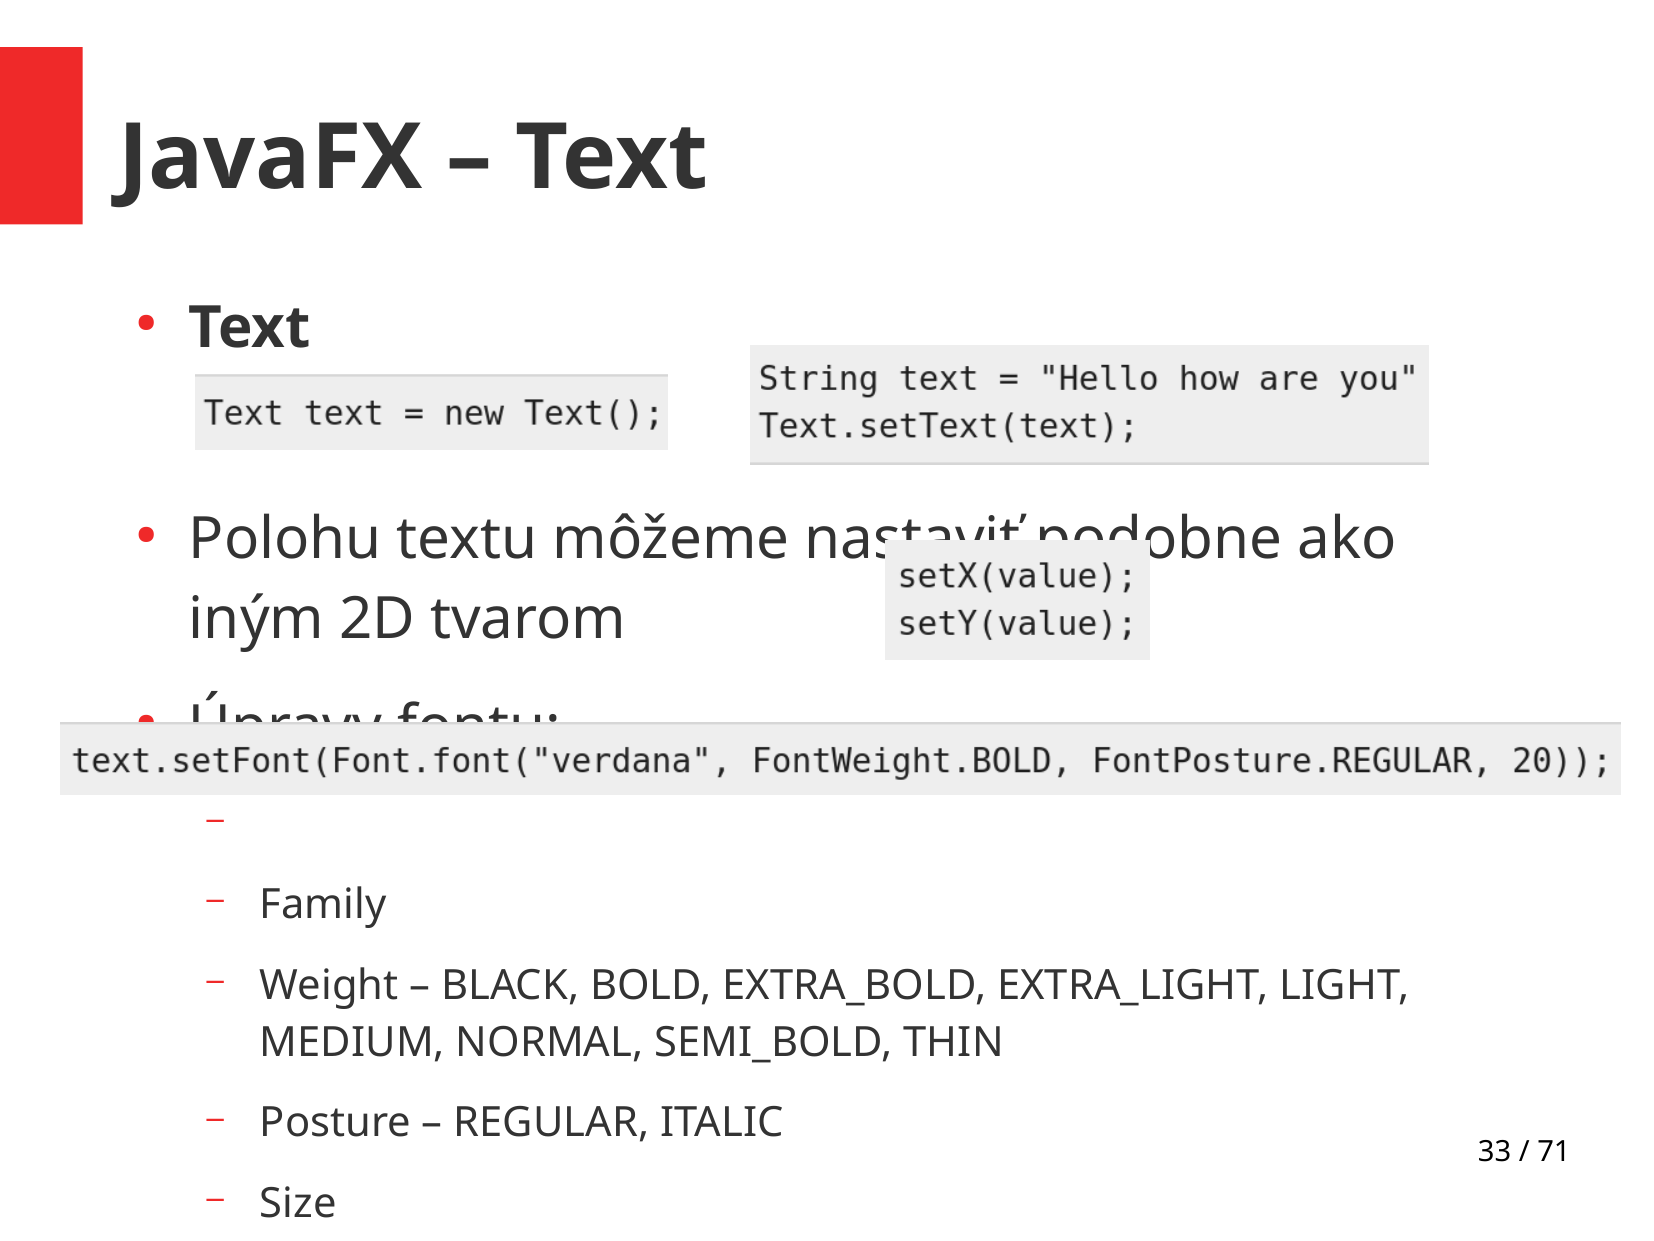

# JavaFX – Text
Text
Polohu textu môžeme nastaviť podobne ako iným 2D tvarom
Úpravy fontu:
Family
Weight – BLACK, BOLD, EXTRA_BOLD, EXTRA_LIGHT, LIGHT, MEDIUM, NORMAL, SEMI_BOLD, THIN
Posture – REGULAR, ITALIC
Size
33